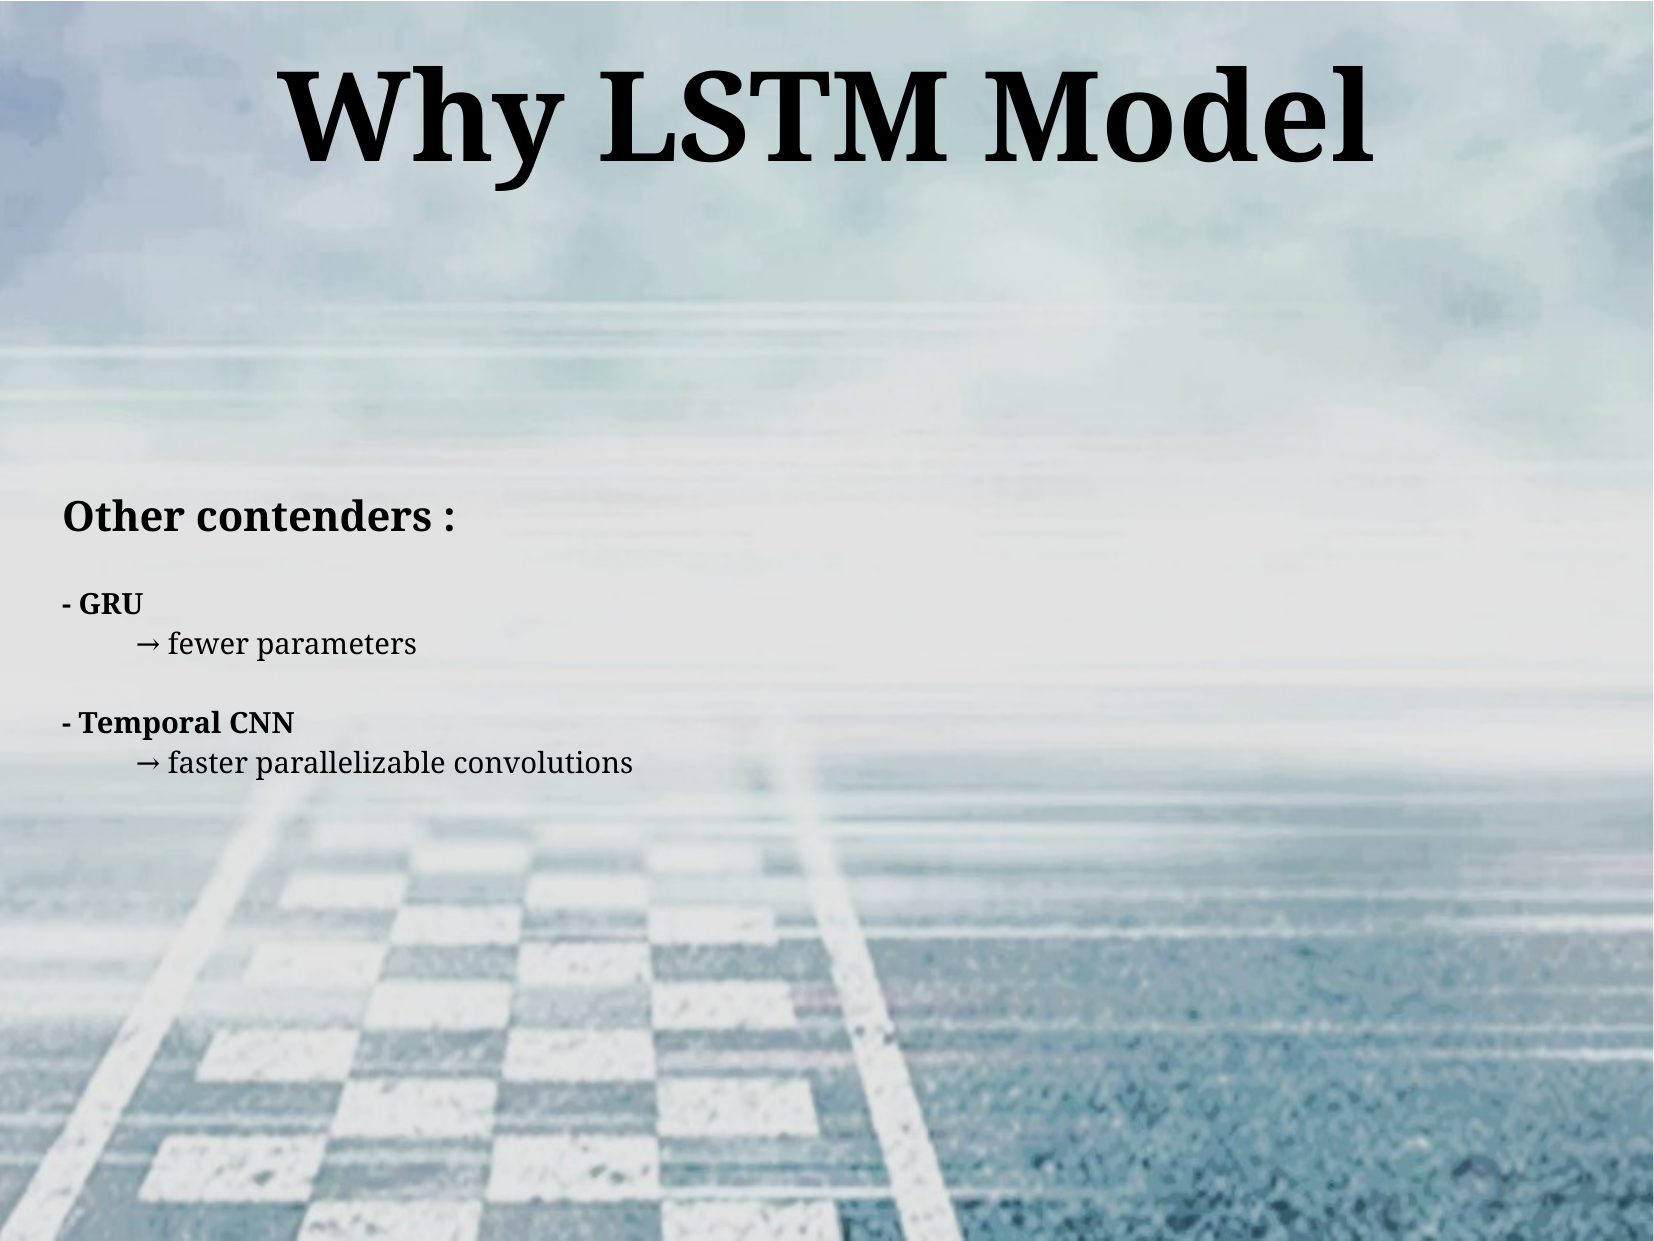

Why LSTM Model
Other contenders :
- GRU
	→ fewer parameters
- Temporal CNN
	→ faster parallelizable convolutions